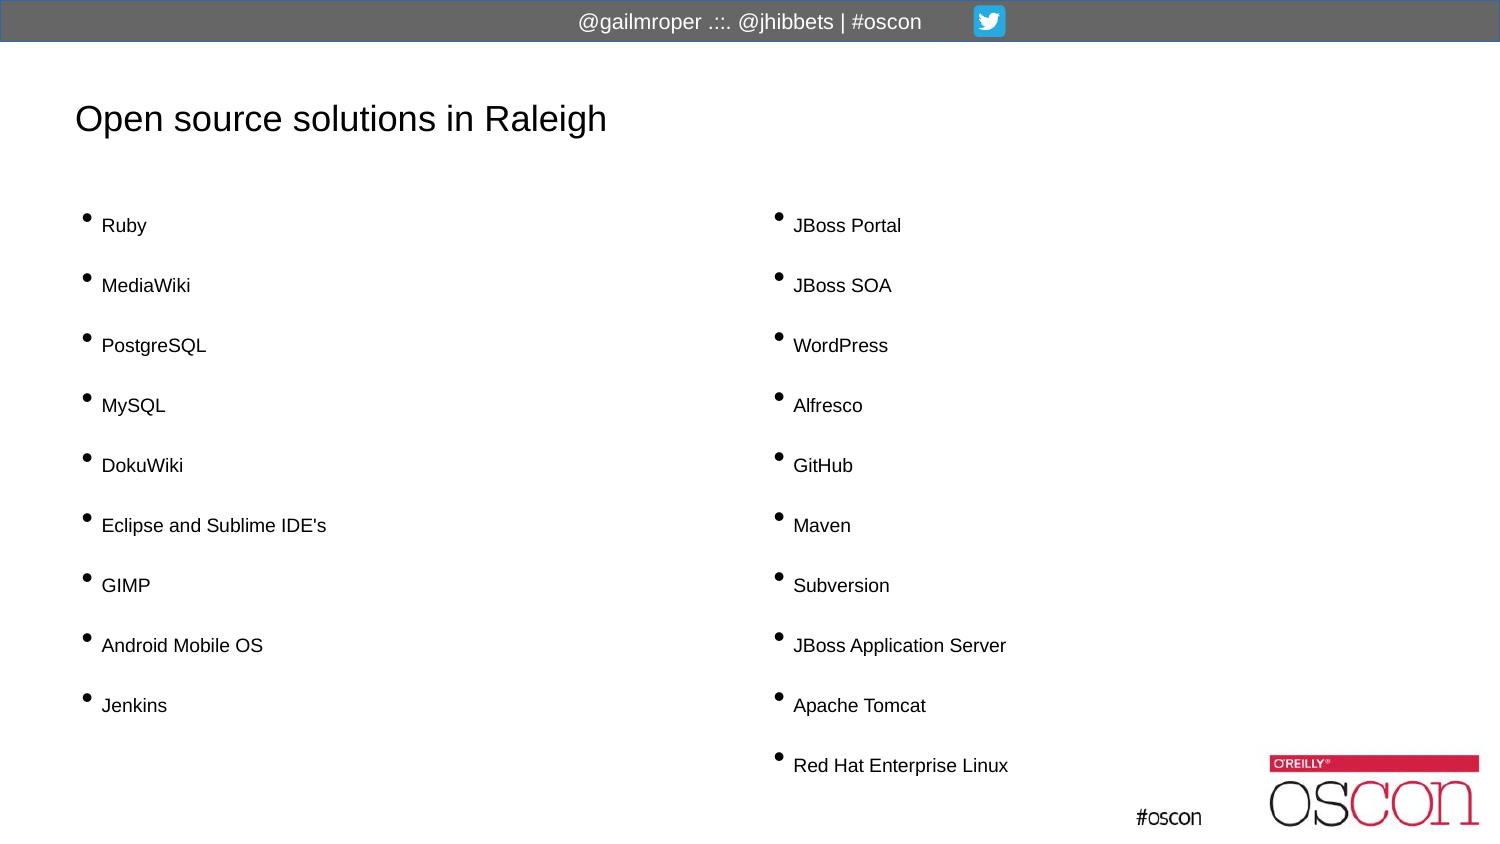

# Open source solutions in Raleigh
Ruby
MediaWiki
PostgreSQL
MySQL
DokuWiki
Eclipse and Sublime IDE's
GIMP
Android Mobile OS
Jenkins
JBoss Portal
JBoss SOA
WordPress
Alfresco
GitHub
Maven
Subversion
JBoss Application Server
Apache Tomcat
Red Hat Enterprise Linux